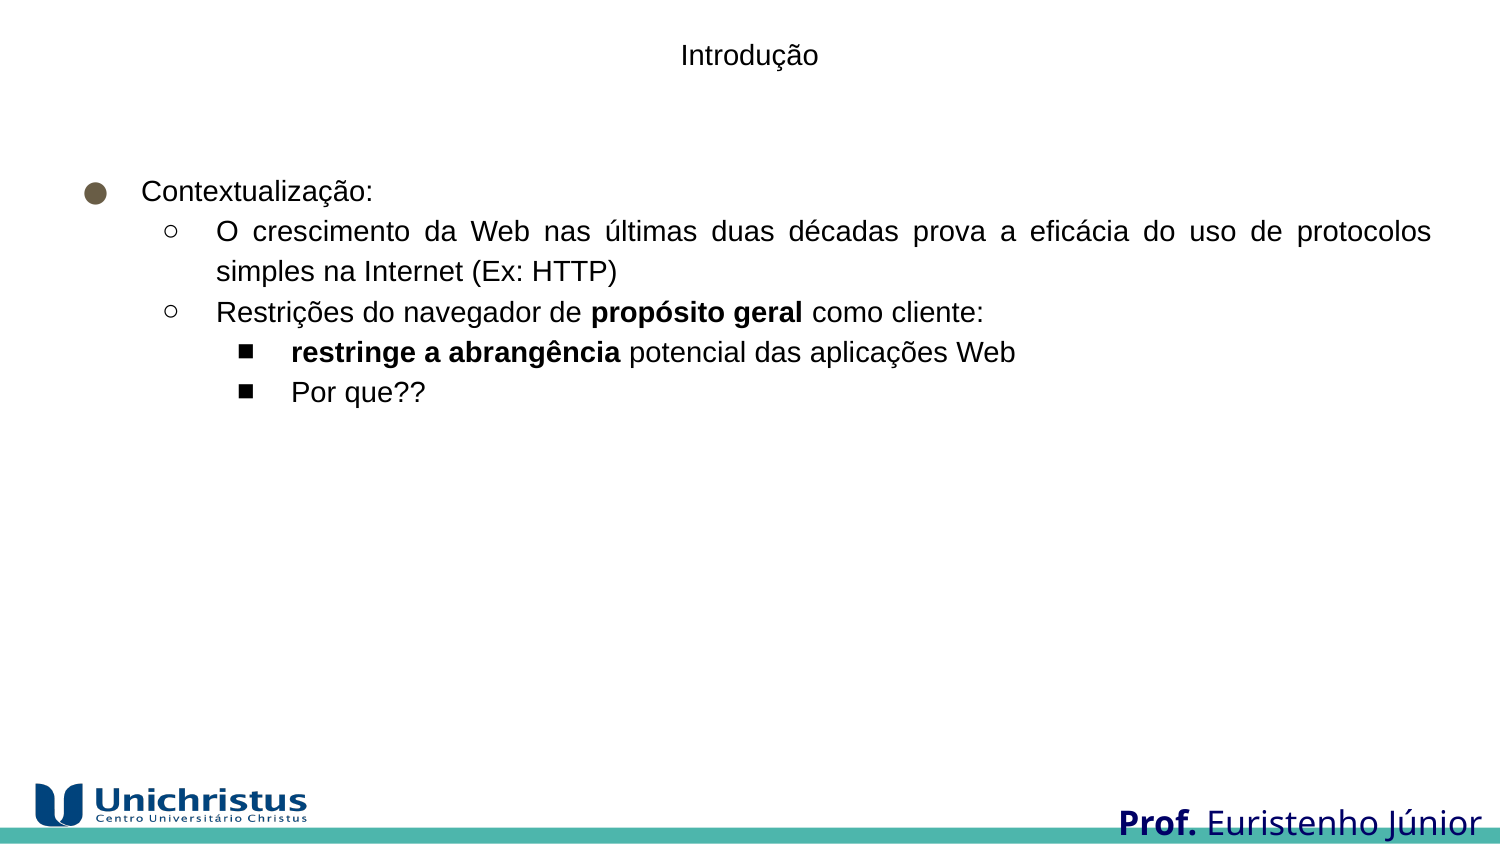

# Introdução
Contextualização:
O crescimento da Web nas últimas duas décadas prova a eficácia do uso de protocolos simples na Internet (Ex: HTTP)
Restrições do navegador de propósito geral como cliente:
restringe a abrangência potencial das aplicações Web
Por que??
Prof. Euristenho Júnior